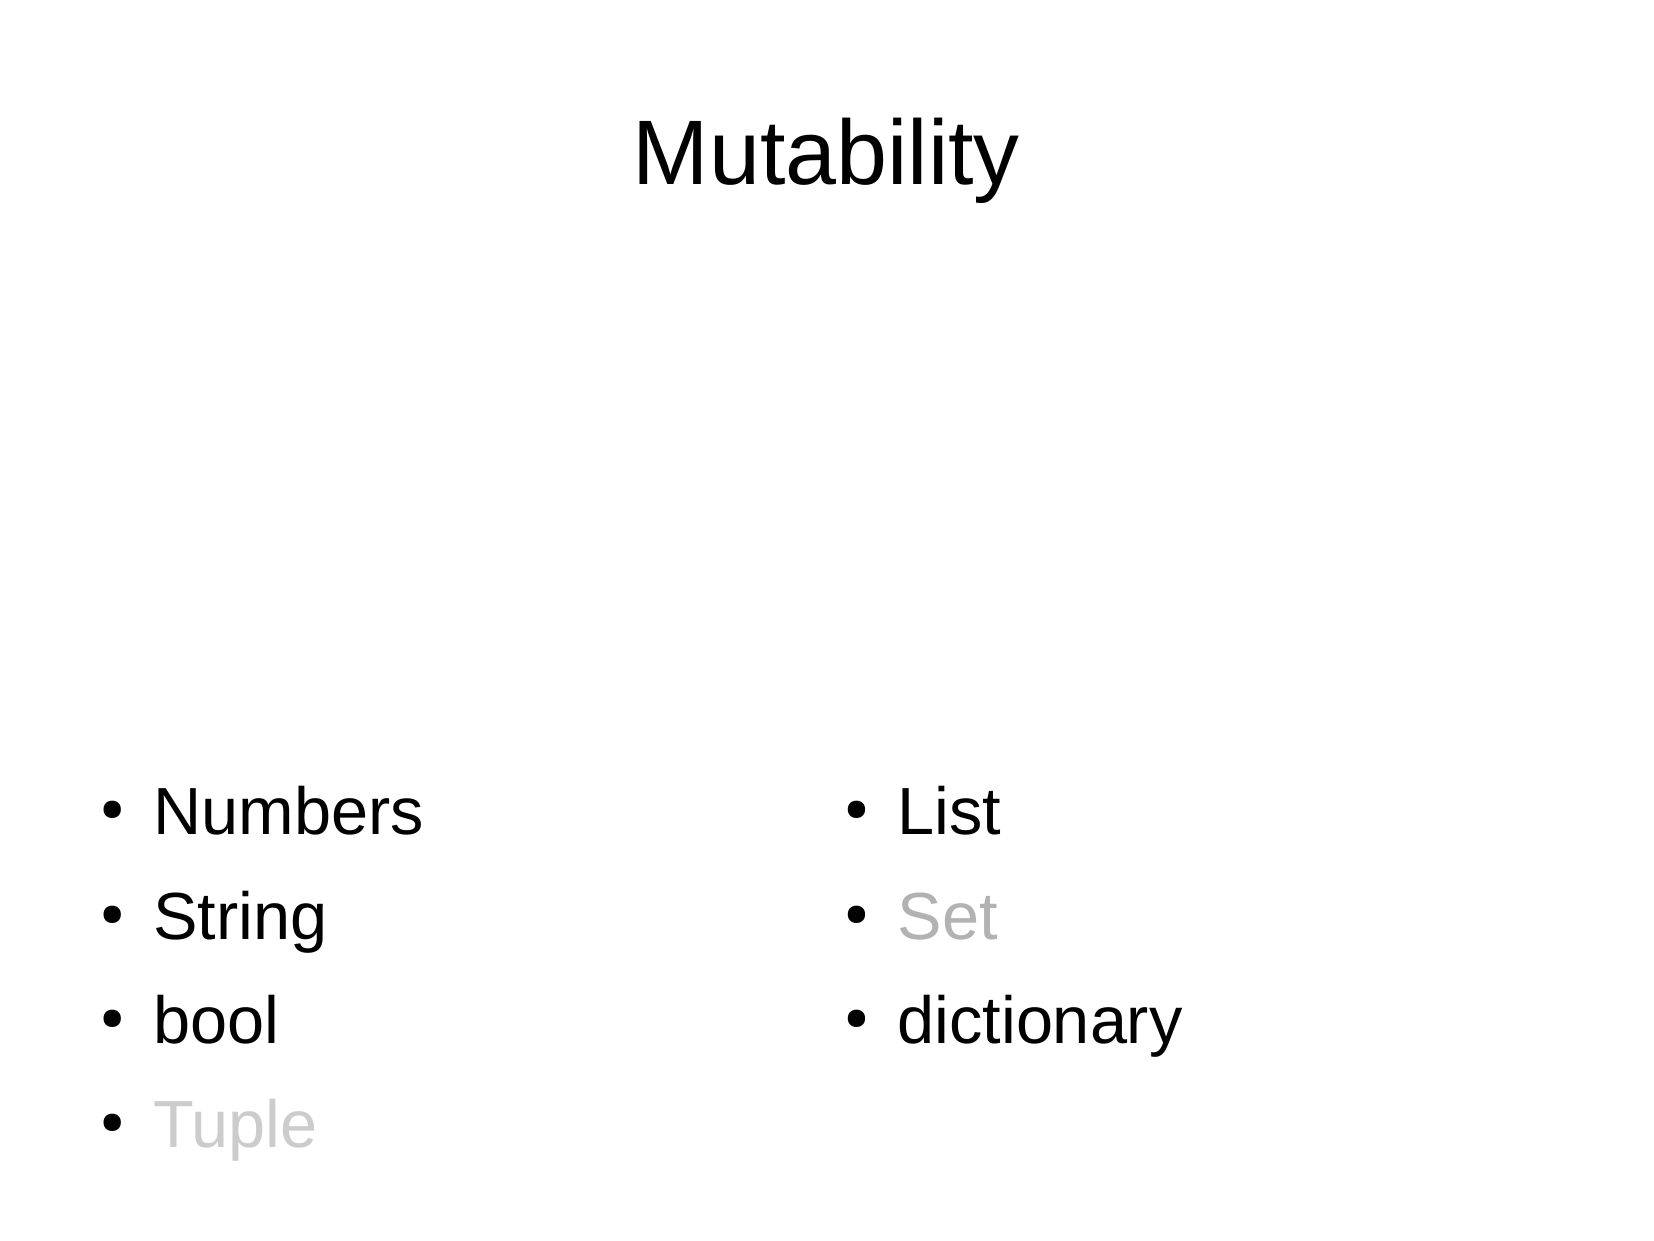

# Mutability
List
Set
dictionary
Numbers
String
bool
Tuple